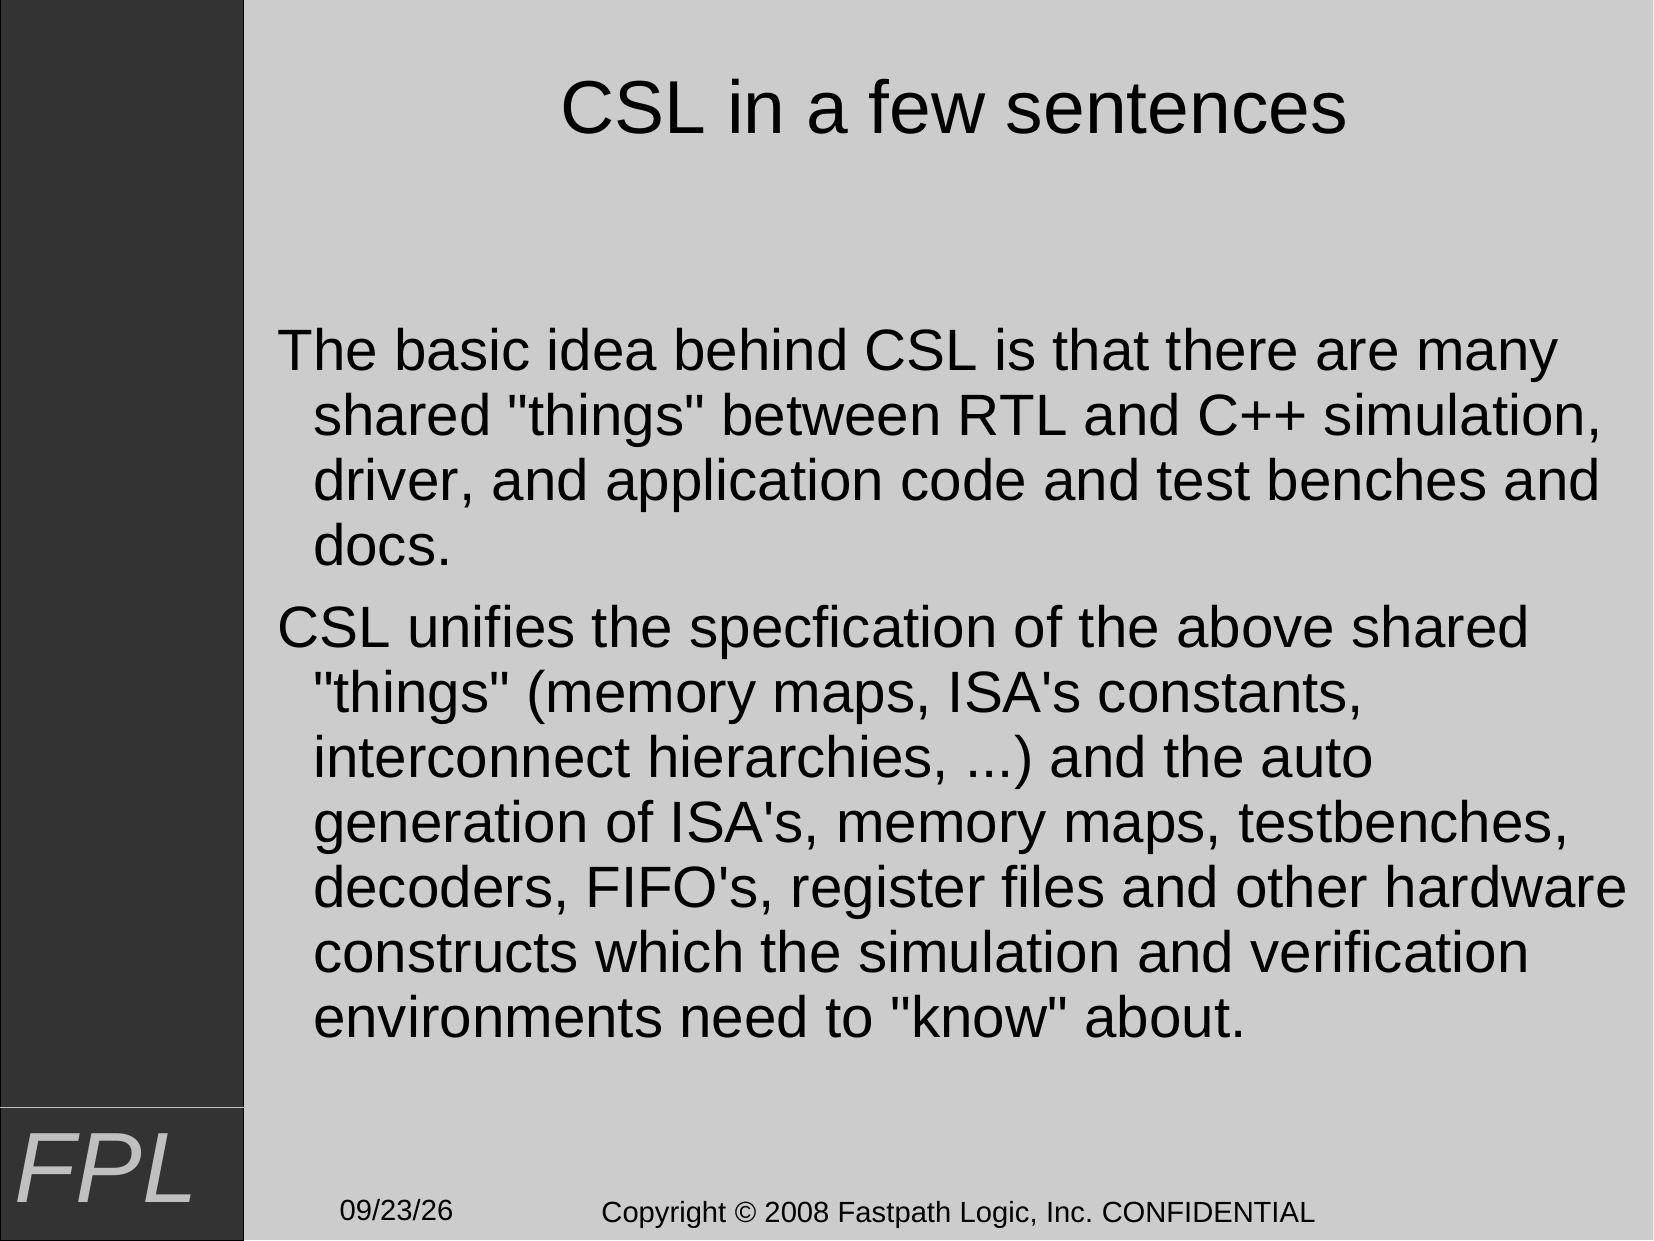

# CSL in a few sentences
The basic idea behind CSL is that there are many shared "things" between RTL and C++ simulation, driver, and application code and test benches and docs.
CSL unifies the specfication of the above shared "things" (memory maps, ISA's constants, interconnect hierarchies, ...) and the auto generation of ISA's, memory maps, testbenches, decoders, FIFO's, register files and other hardware constructs which the simulation and verification environments need to "know" about.
Copyright Fastpath Logic Inc. @2007